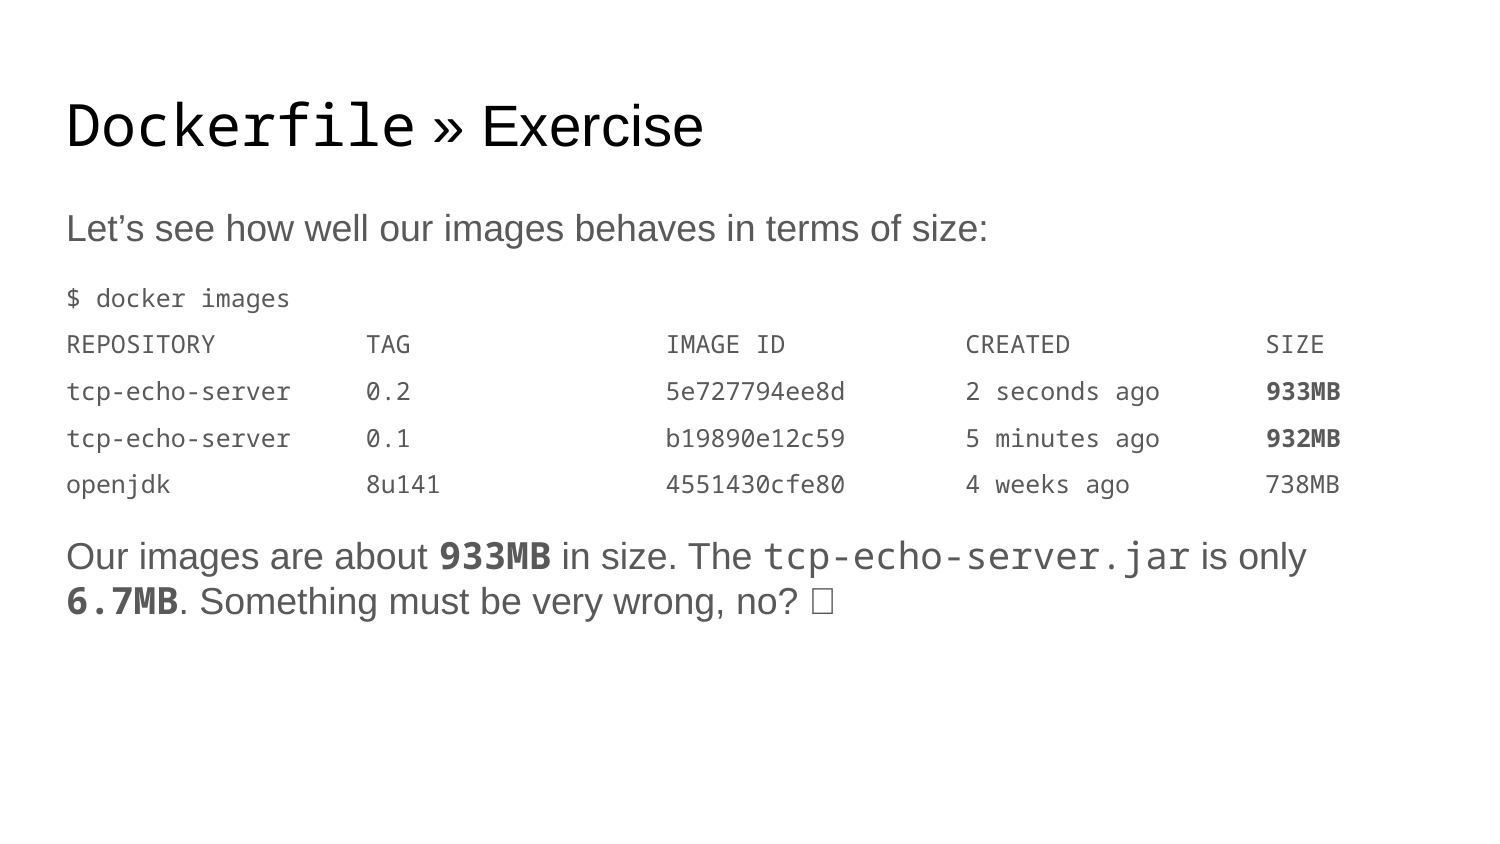

# Dockerfile » Exercise
Let’s see how well our images behaves in terms of size:
$ docker images
REPOSITORY TAG IMAGE ID CREATED SIZE
tcp-echo-server 0.2 5e727794ee8d 2 seconds ago 933MB
tcp-echo-server 0.1 b19890e12c59 5 minutes ago 932MB
openjdk 8u141 4551430cfe80 4 weeks ago 738MB
Our images are about 933MB in size. The tcp-echo-server.jar is only 6.7MB. Something must be very wrong, no? 🤔